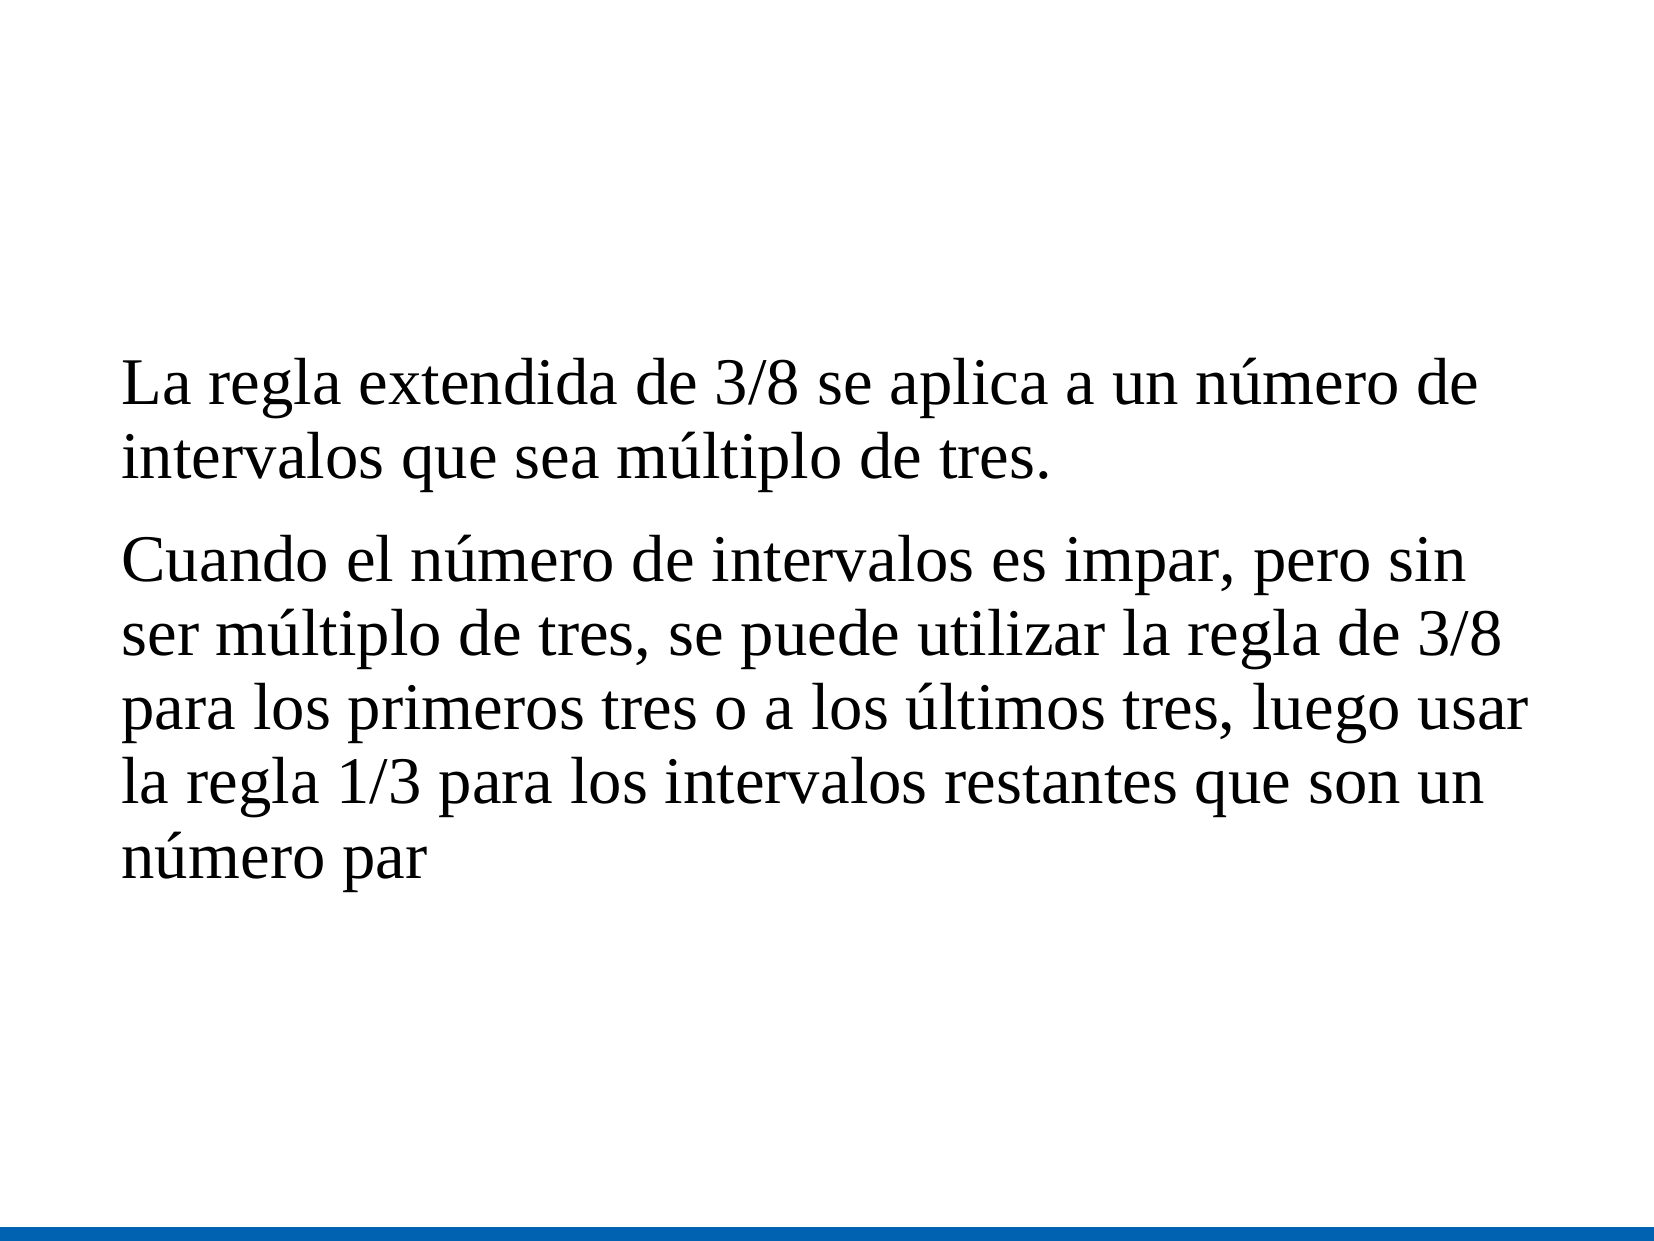

#
La regla extendida de 3/8 se aplica a un número de intervalos que sea múltiplo de tres.
Cuando el número de intervalos es impar, pero sin ser múltiplo de tres, se puede utilizar la regla de 3/8 para los primeros tres o a los últimos tres, luego usar la regla 1/3 para los intervalos restantes que son un número par